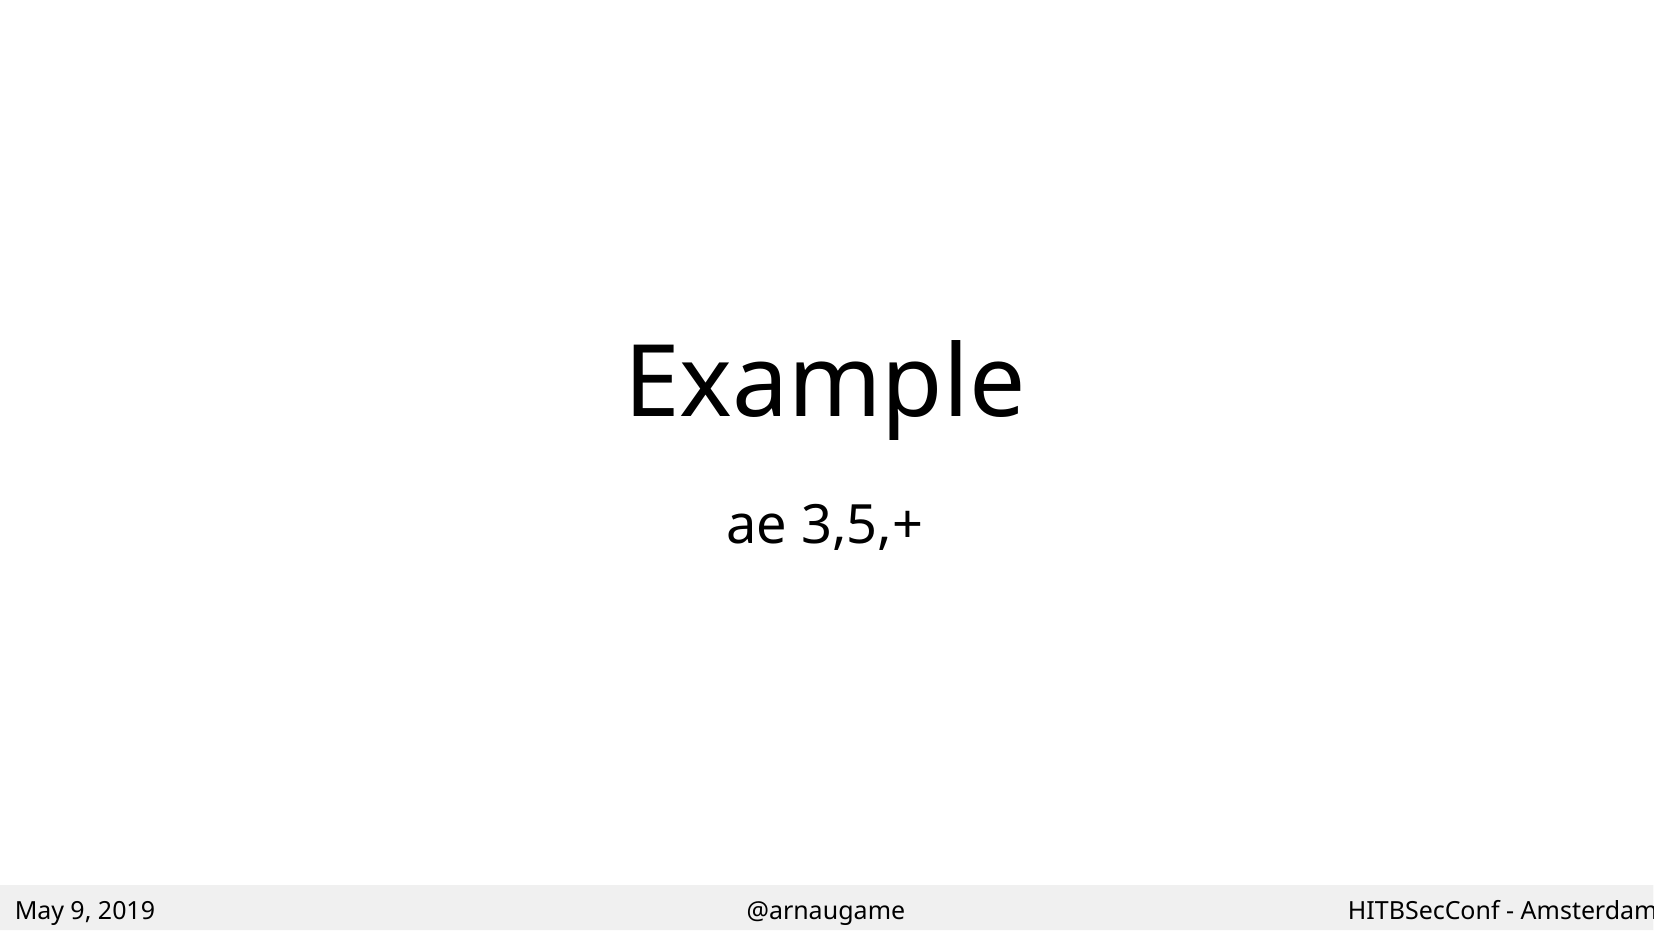

# Example
ae 3,5,+
May 9, 2019
@arnaugamez
HITBSecConf - Amsterdam